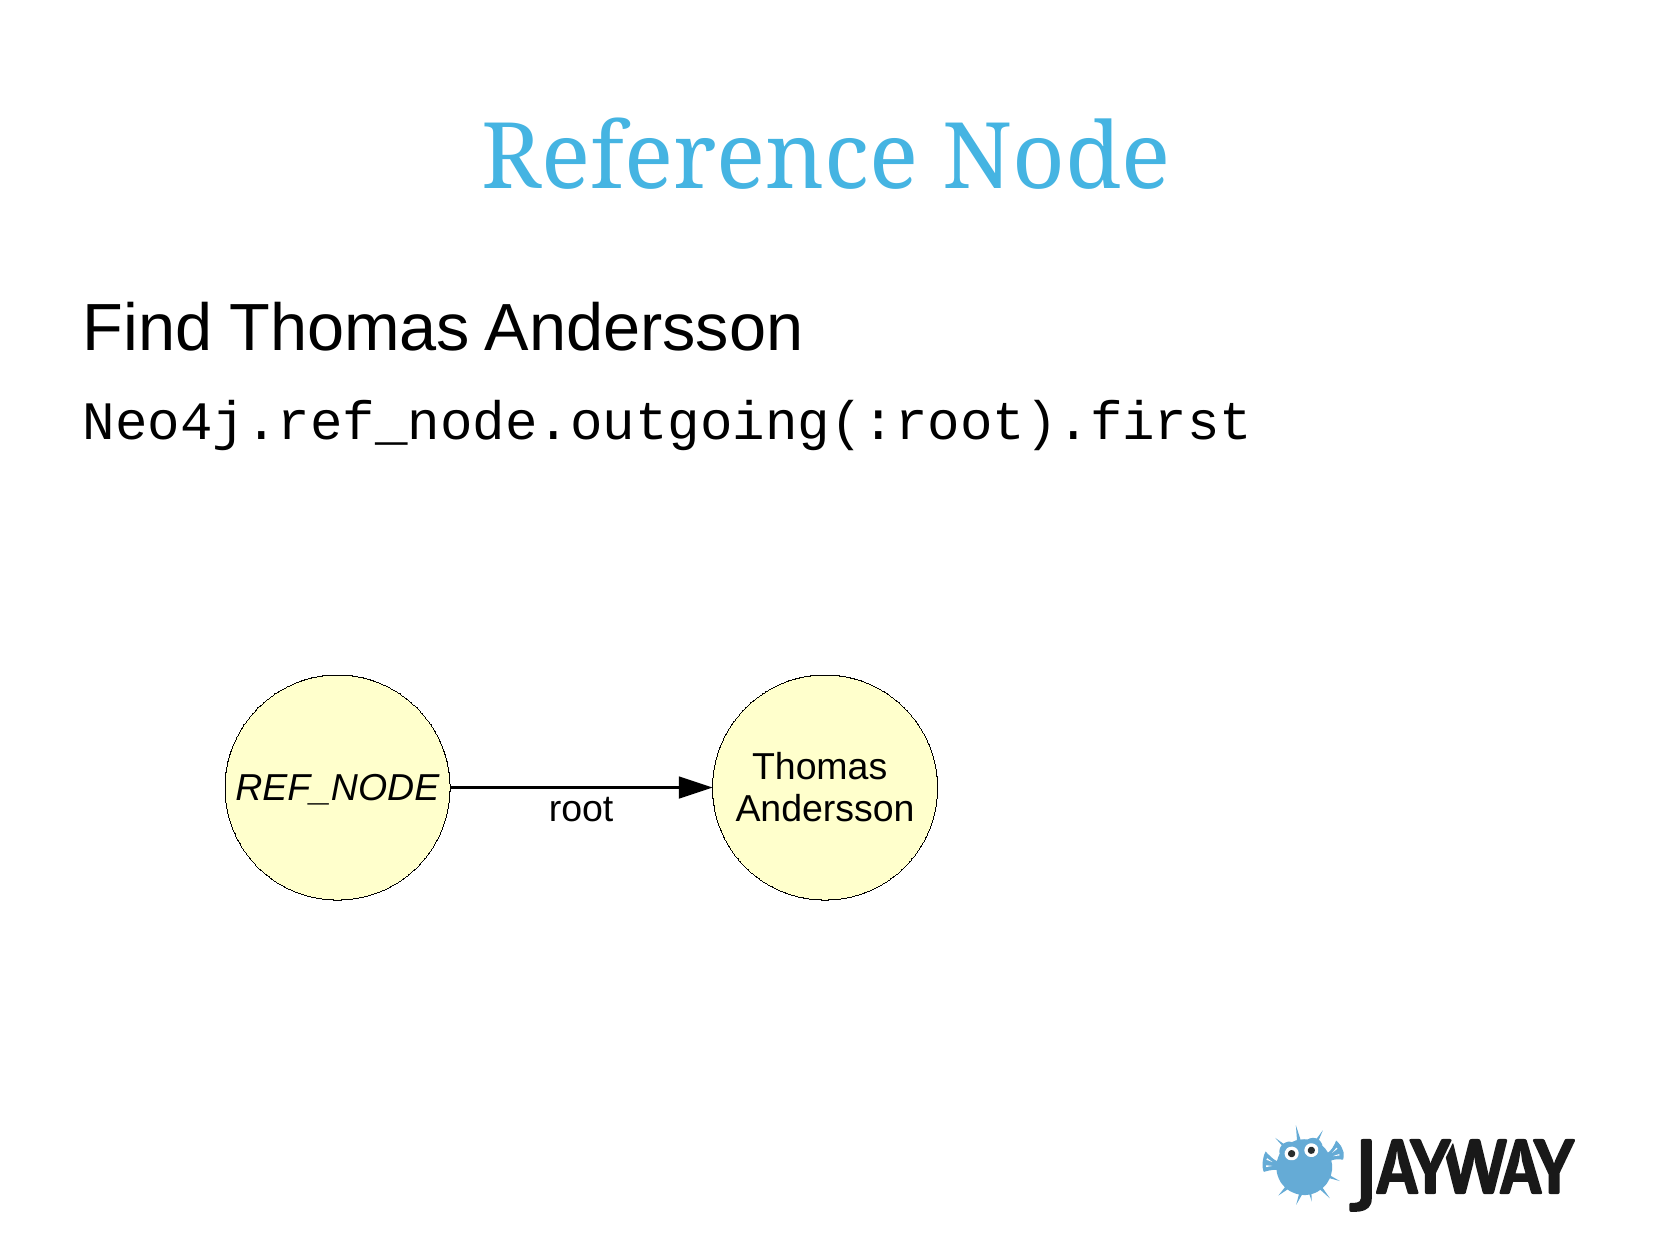

# Reference Node
Find Thomas Andersson
Neo4j.ref_node.outgoing(:root).first
REF_NODE
Thomas
Andersson
root